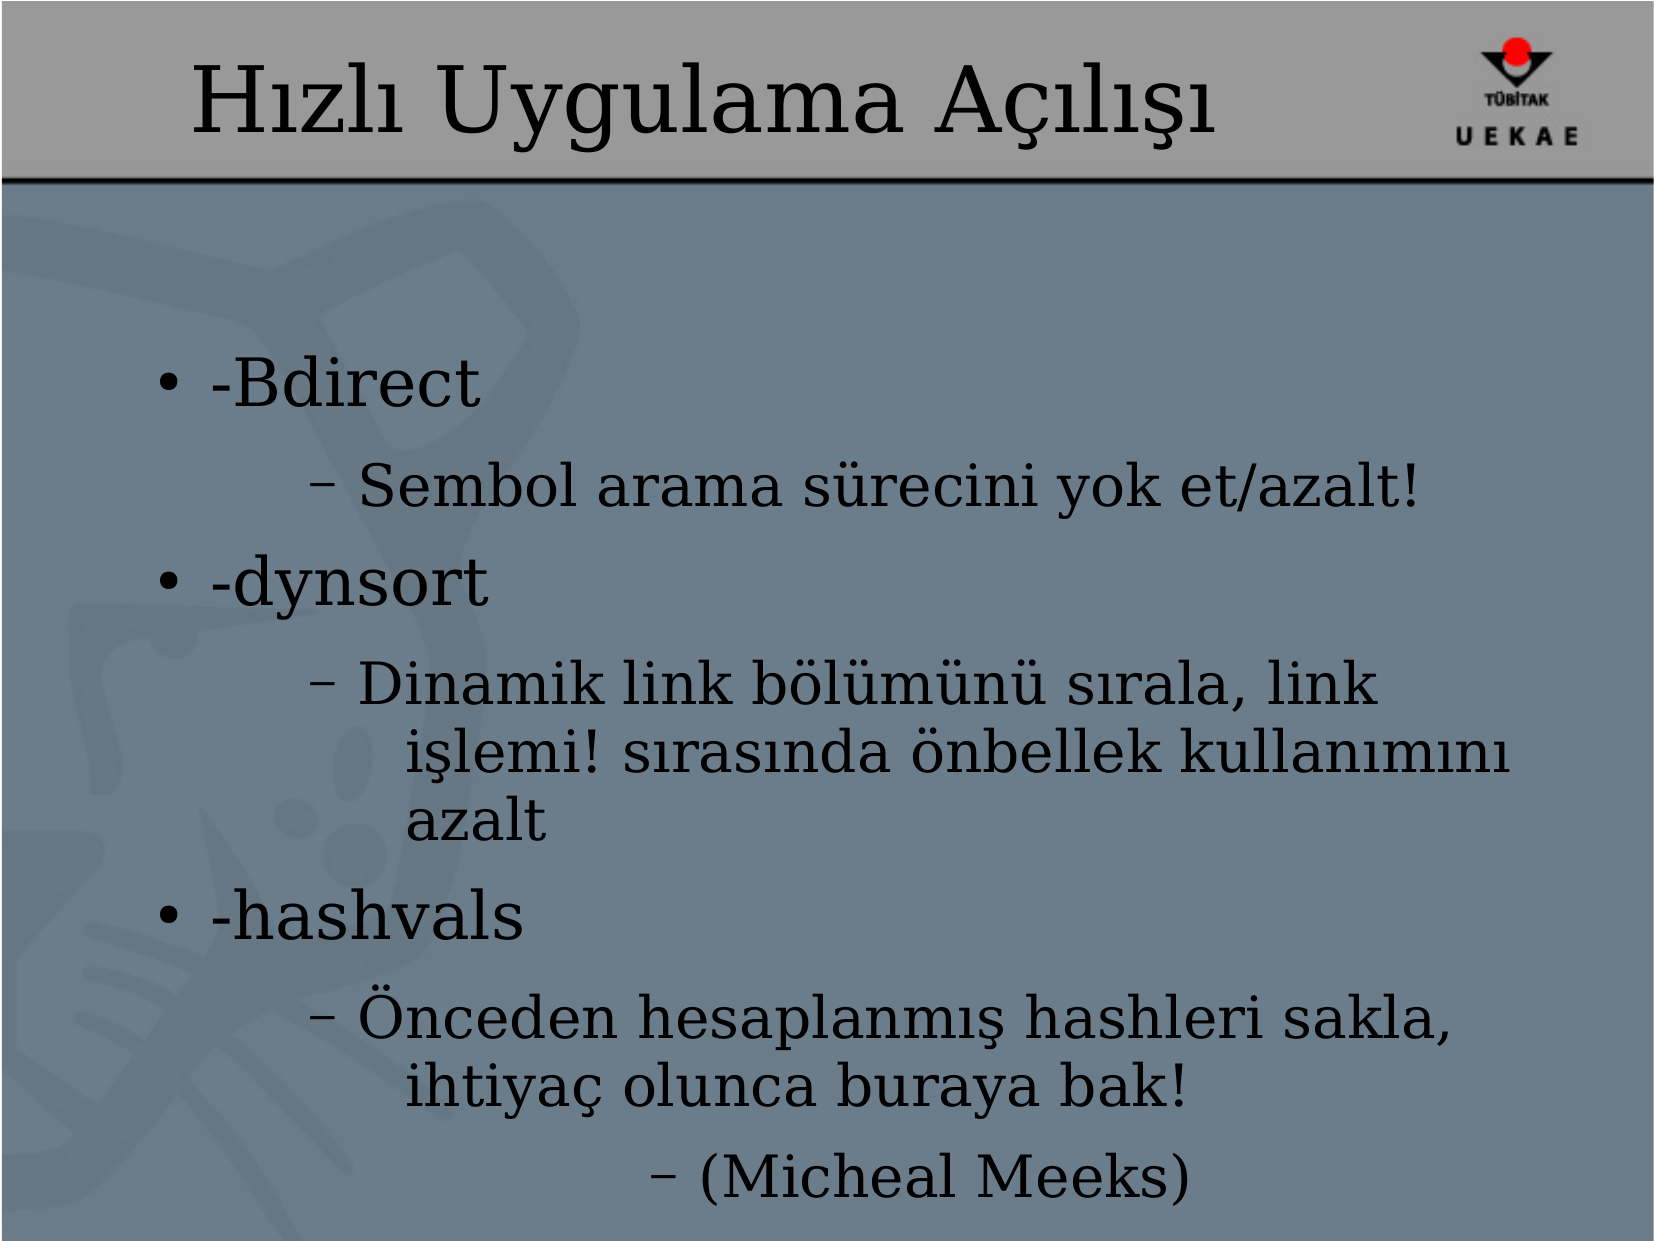

# Hızlı Uygulama Açılışı
-Bdirect
Sembol arama sürecini yok et/azalt!
-dynsort
Dinamik link bölümünü sırala, link işlemi! sırasında önbellek kullanımını azalt
-hashvals
Önceden hesaplanmış hashleri sakla, ihtiyaç olunca buraya bak!
(Micheal Meeks)